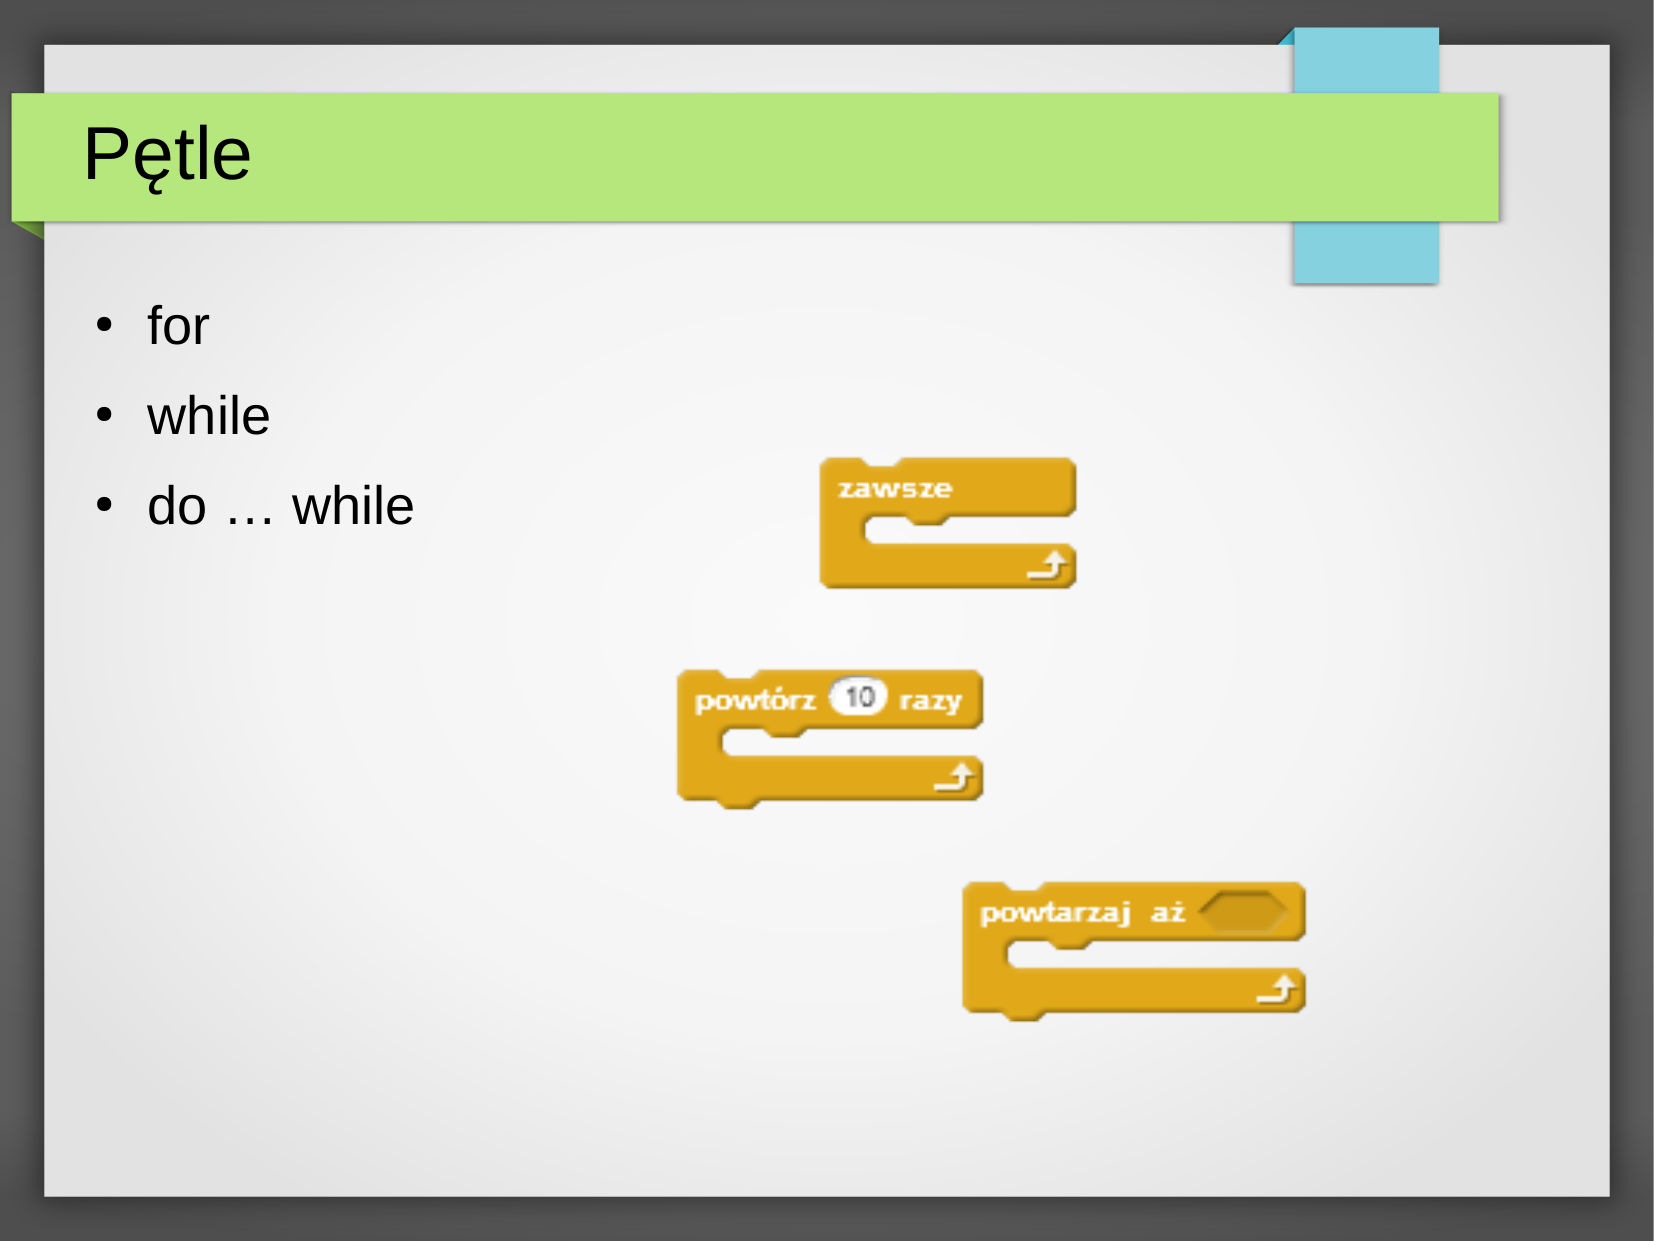

# Pętle
for
while
do … while